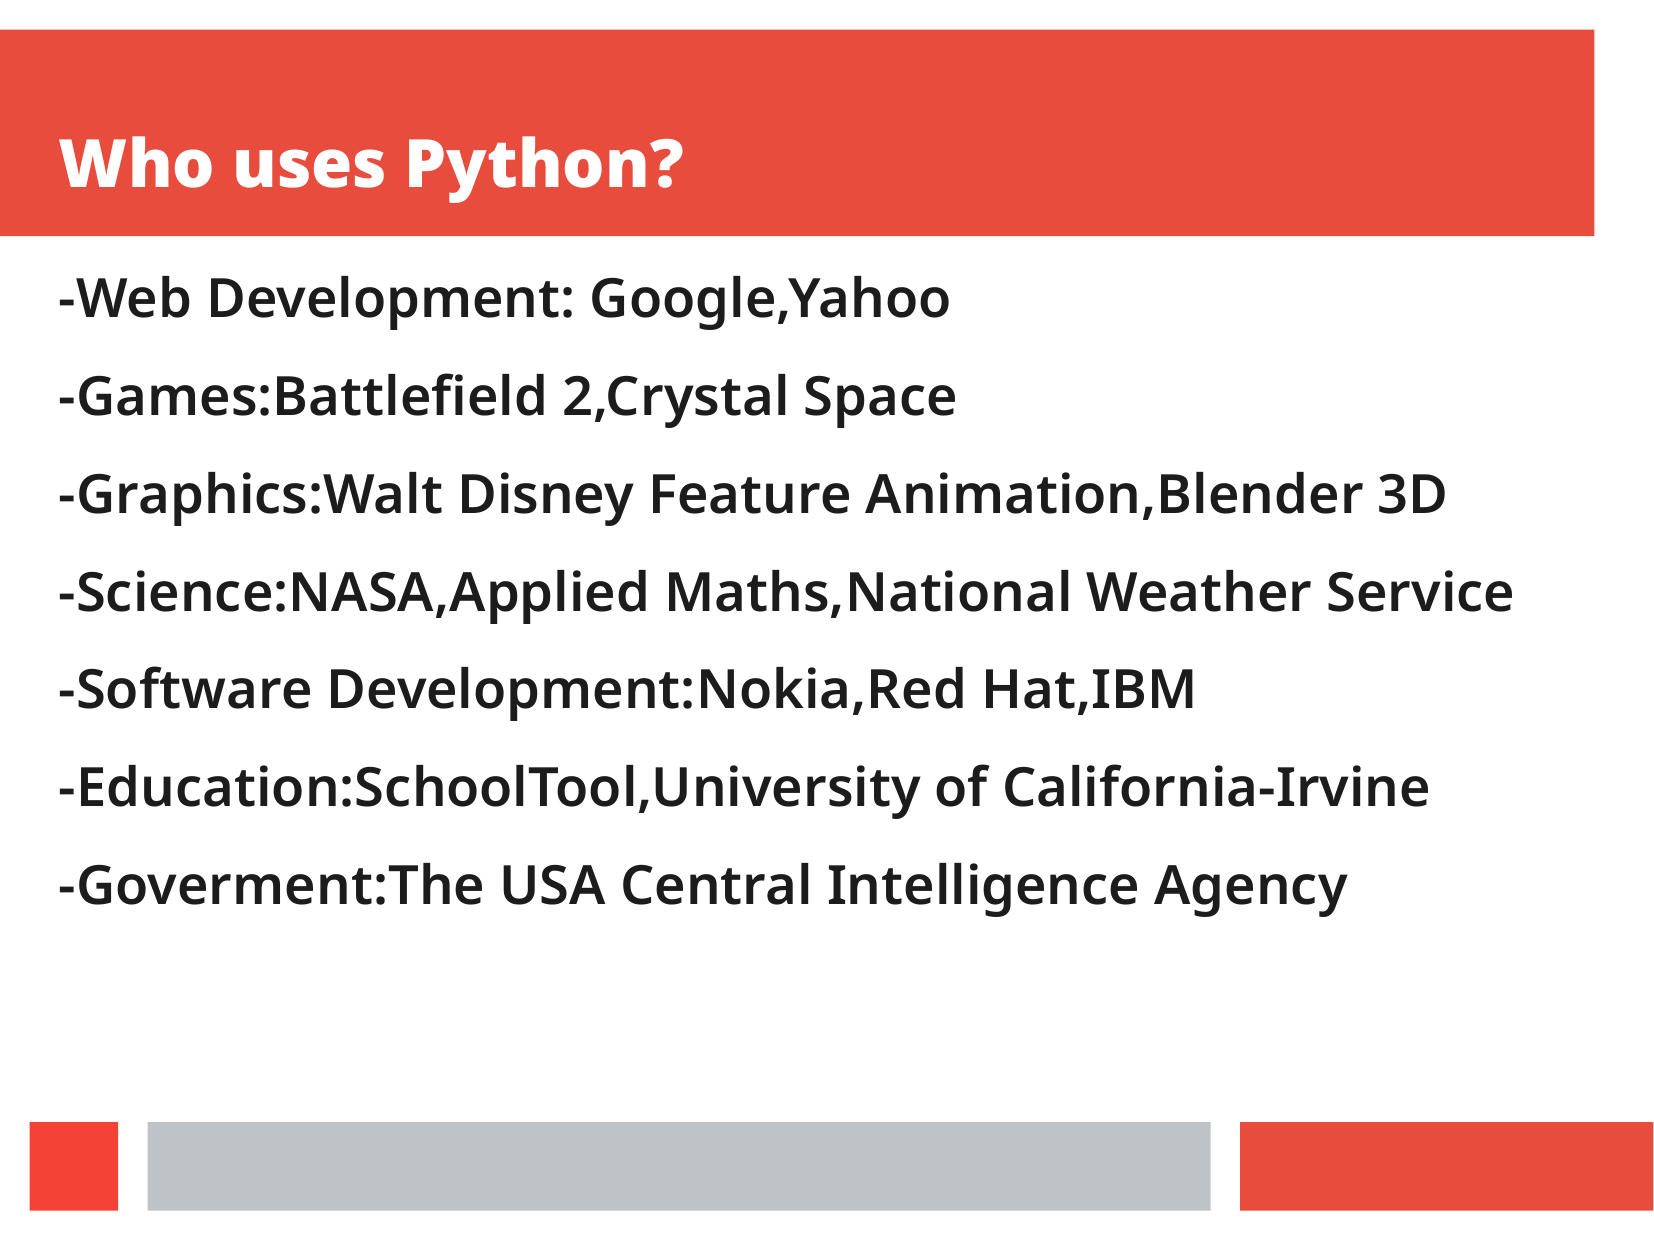

# Who uses Python?
-Web Development: Google,Yahoo
-Games:Battlefield 2,Crystal Space
-Graphics:Walt Disney Feature Animation,Blender 3D
-Science:NASA,Applied Maths,National Weather Service
-Software Development:Nokia,Red Hat,IBM
-Education:SchoolTool,University of California-Irvine
-Goverment:The USA Central Intelligence Agency